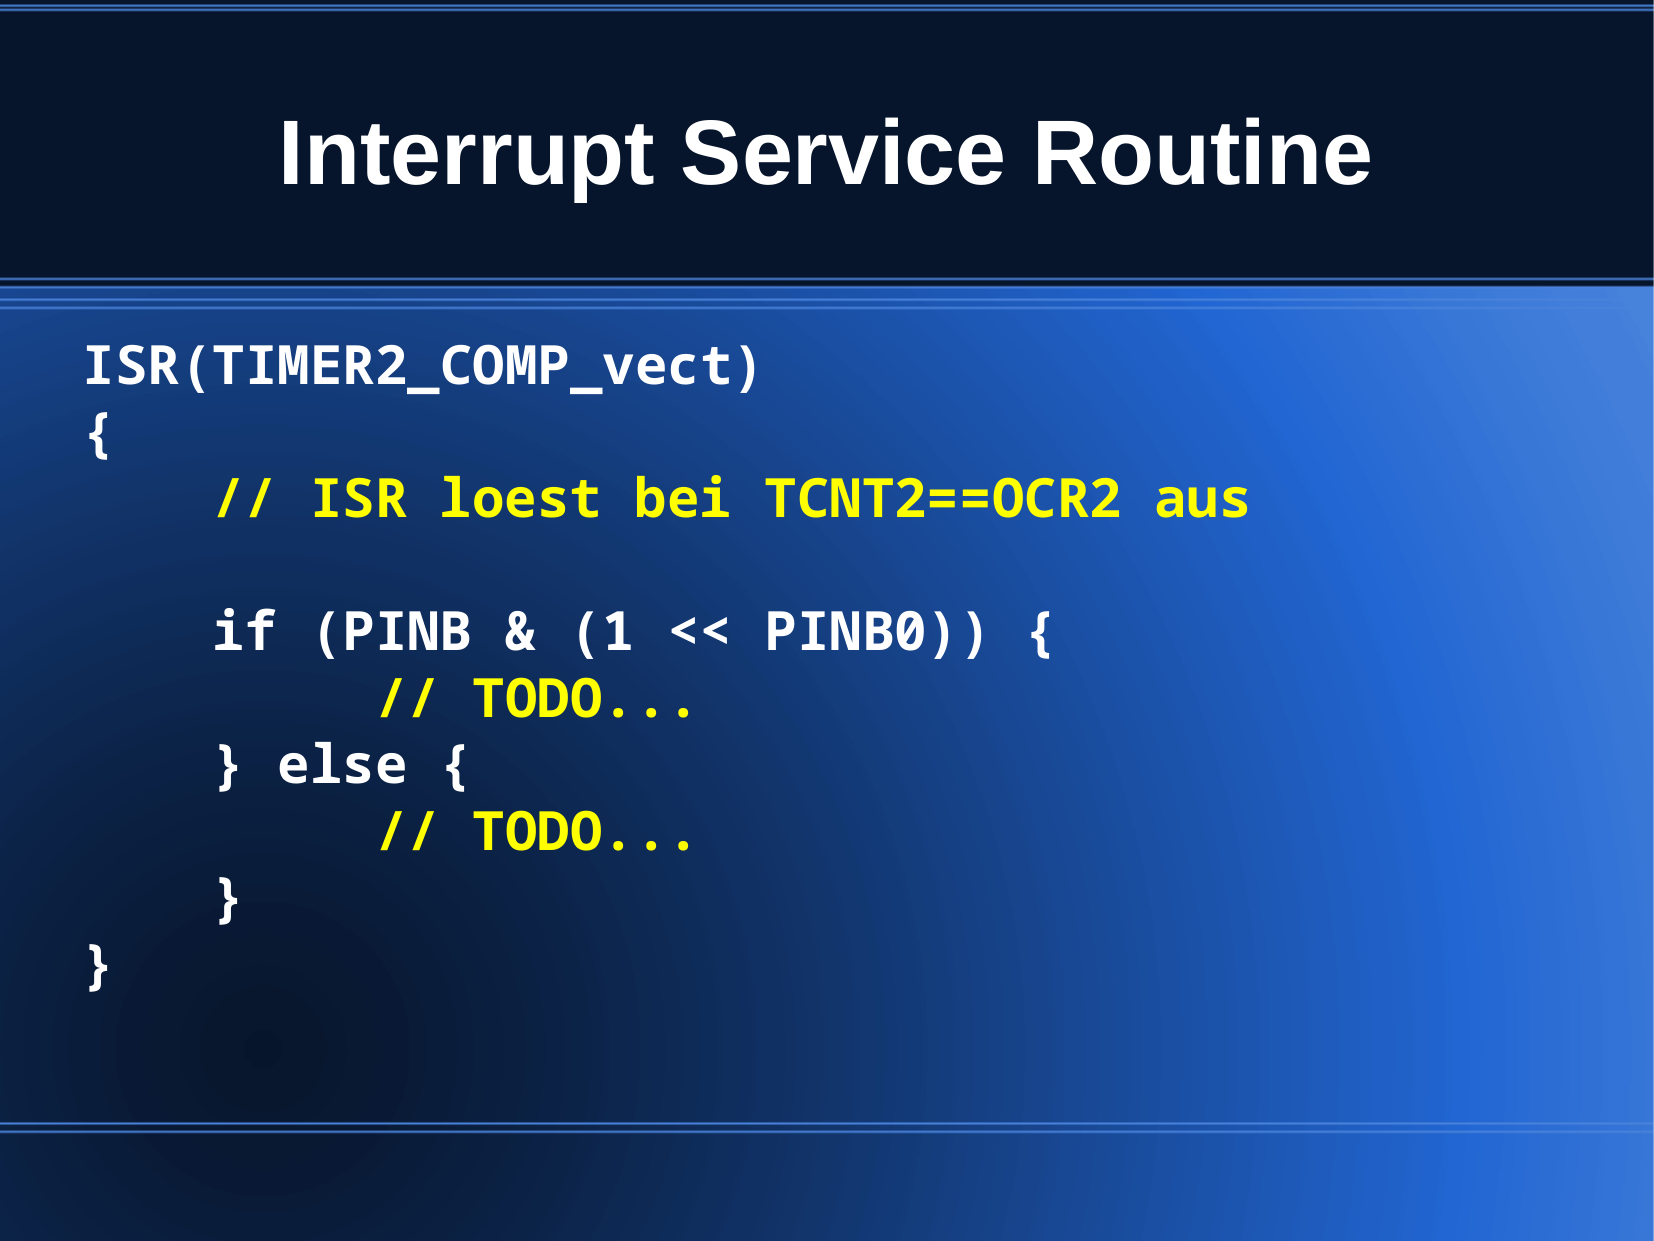

# Interrupt Service Routine
ISR(TIMER2_COMP_vect)
{
 // ISR loest bei TCNT2==OCR2 aus
 if (PINB & (1 << PINB0)) {
 // TODO...
 } else {
 // TODO...
 }
}